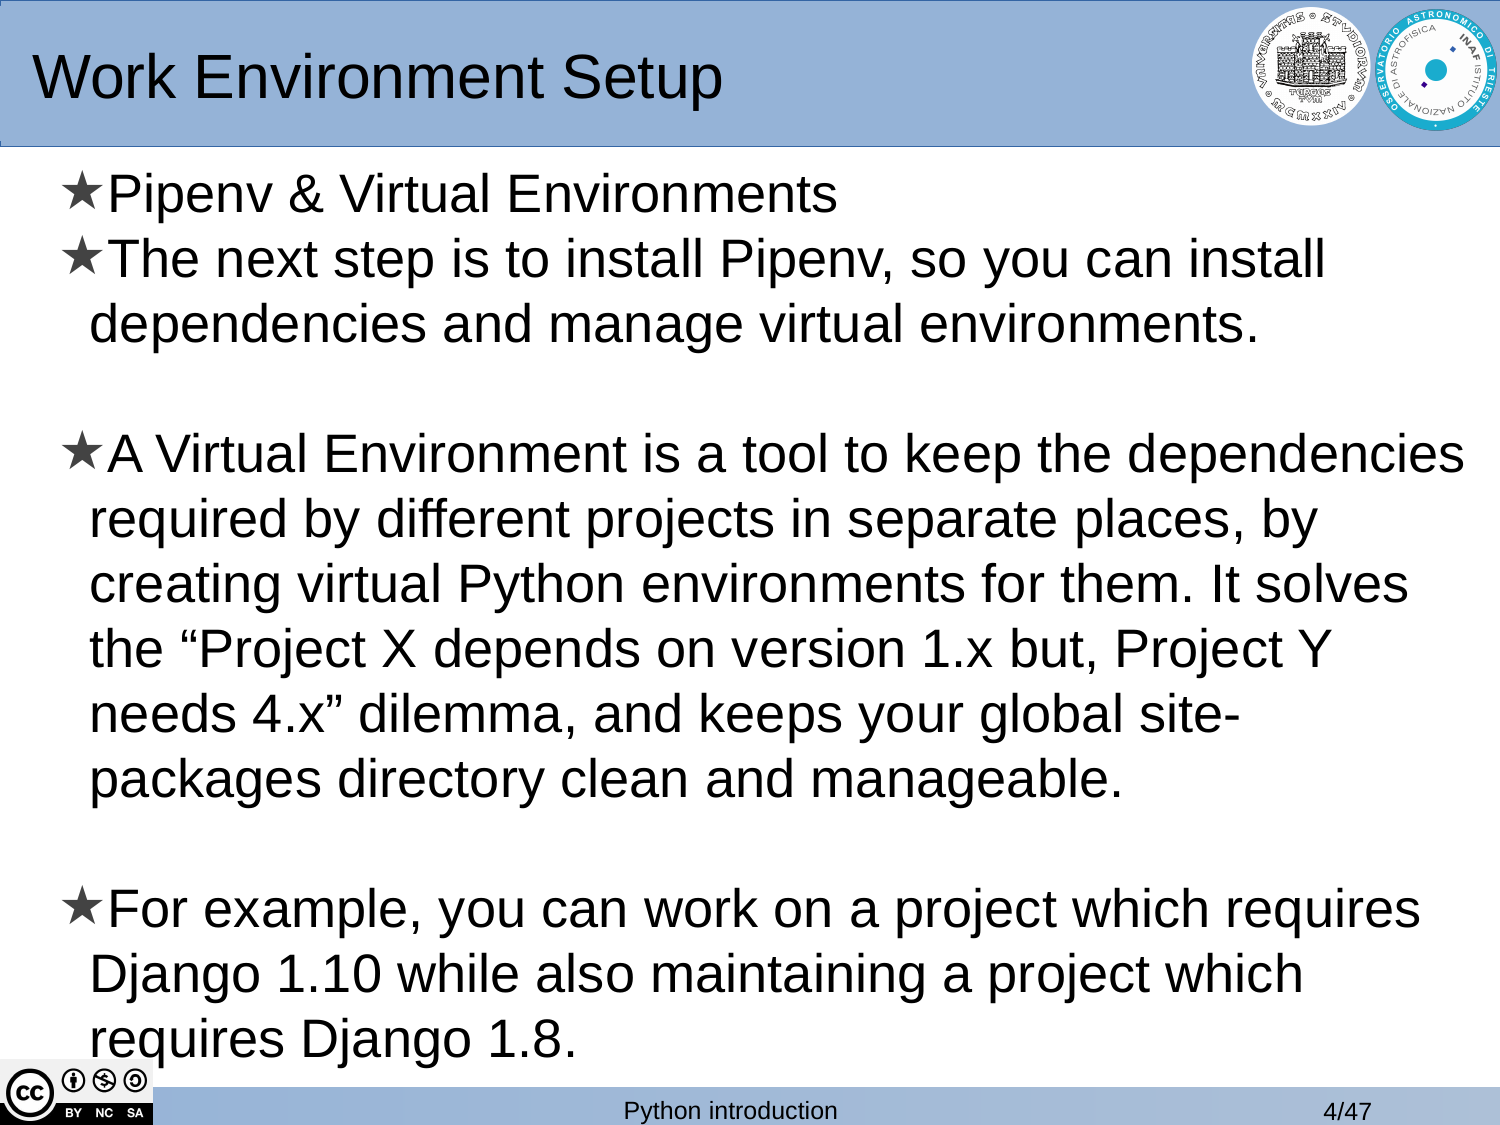

Work Environment Setup
# Pipenv & Virtual Environments
The next step is to install Pipenv, so you can install dependencies and manage virtual environments.
A Virtual Environment is a tool to keep the dependencies required by different projects in separate places, by creating virtual Python environments for them. It solves the “Project X depends on version 1.x but, Project Y needs 4.x” dilemma, and keeps your global site-packages directory clean and manageable.
For example, you can work on a project which requires Django 1.10 while also maintaining a project which requires Django 1.8.